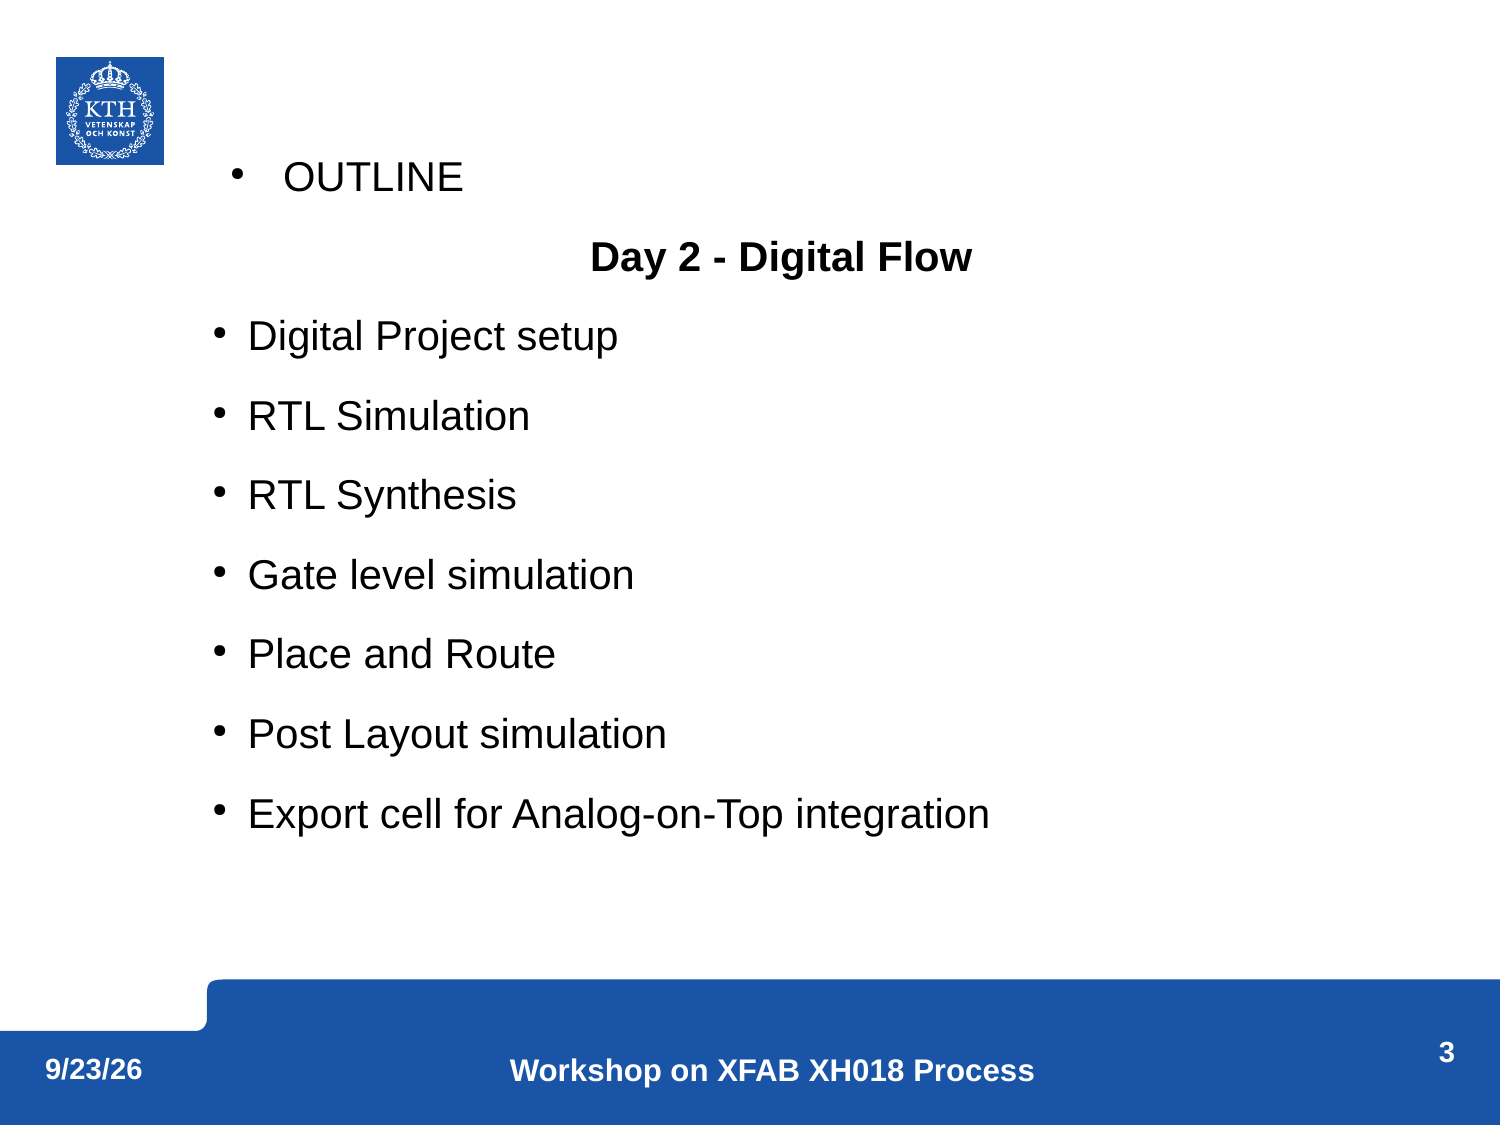

#
OUTLINE
Day 2 - Digital Flow
Digital Project setup
RTL Simulation
RTL Synthesis
Gate level simulation
Place and Route
Post Layout simulation
Export cell for Analog-on-Top integration
3
Analog Elektronik 2017